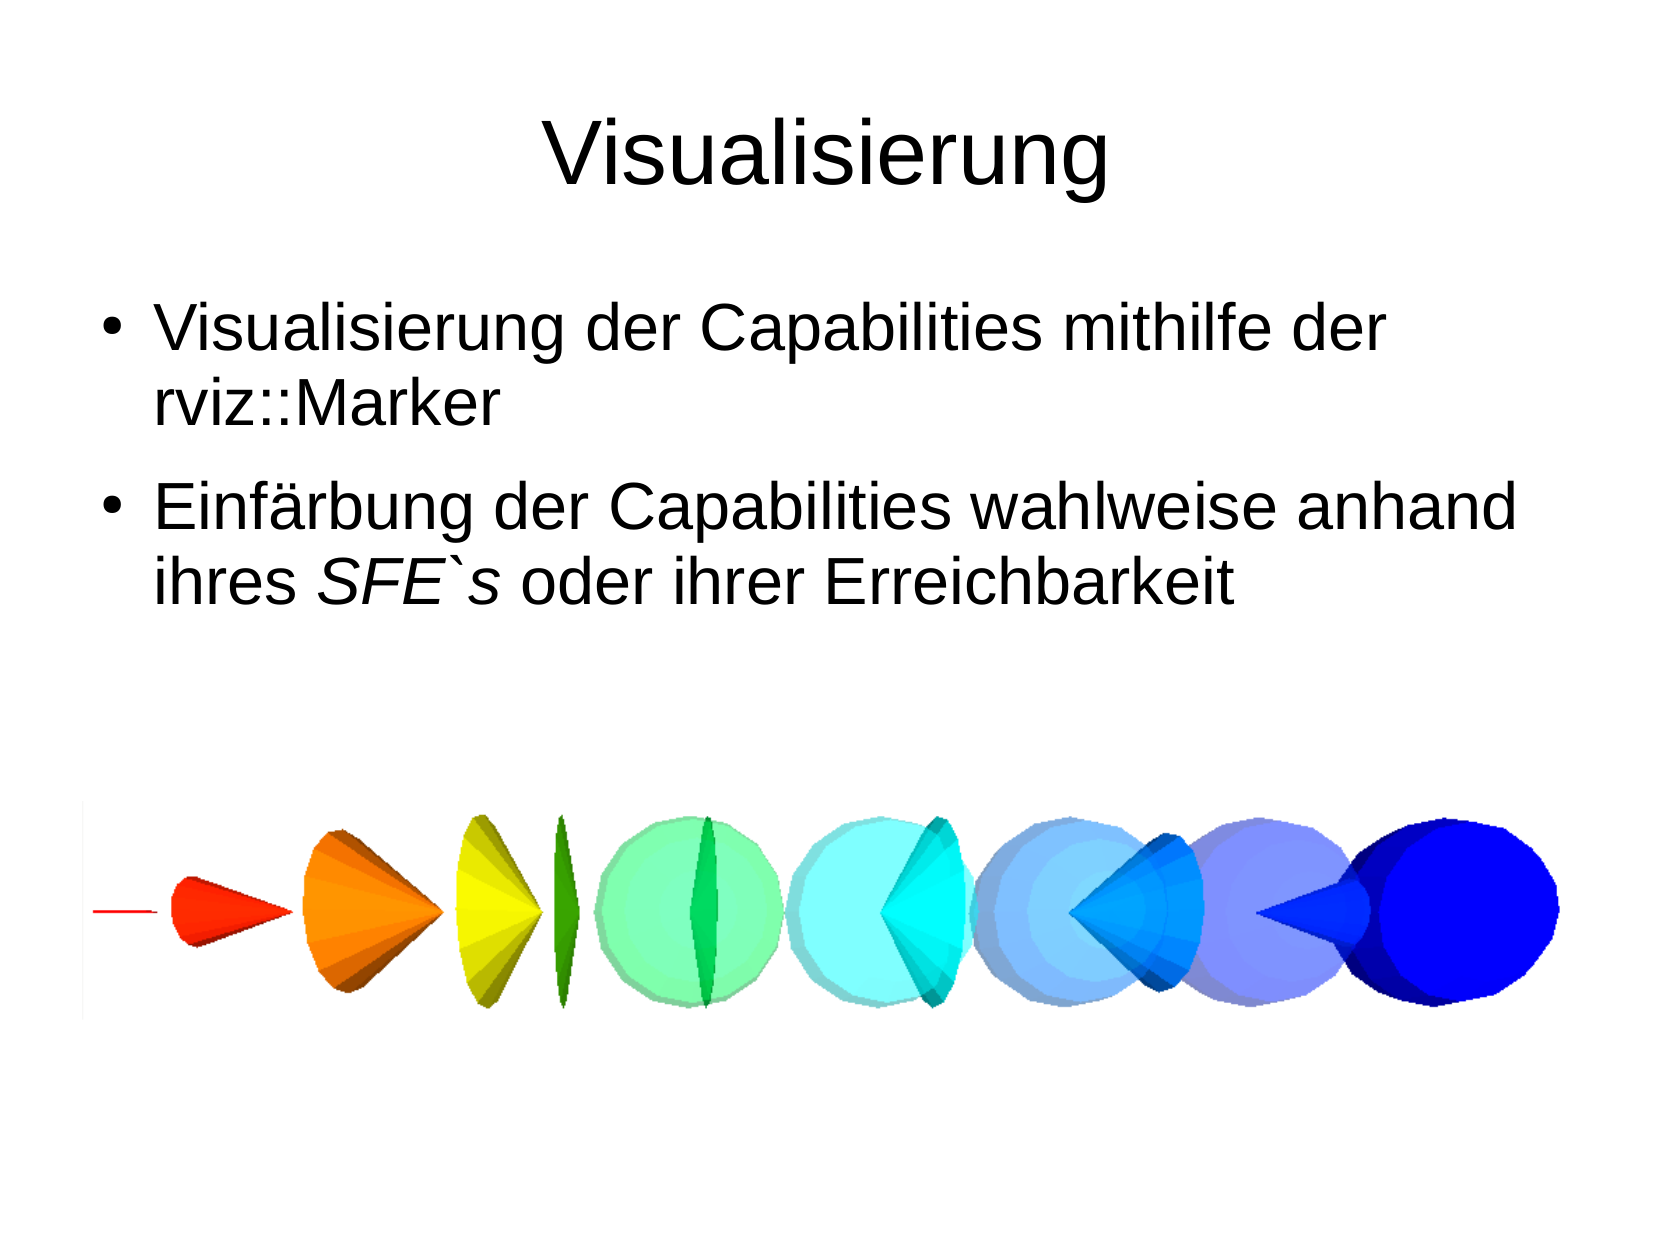

# Visualisierung
Visualisierung der Capabilities mithilfe der rviz::Marker
Einfärbung der Capabilities wahlweise anhand ihres SFE`s oder ihrer Erreichbarkeit